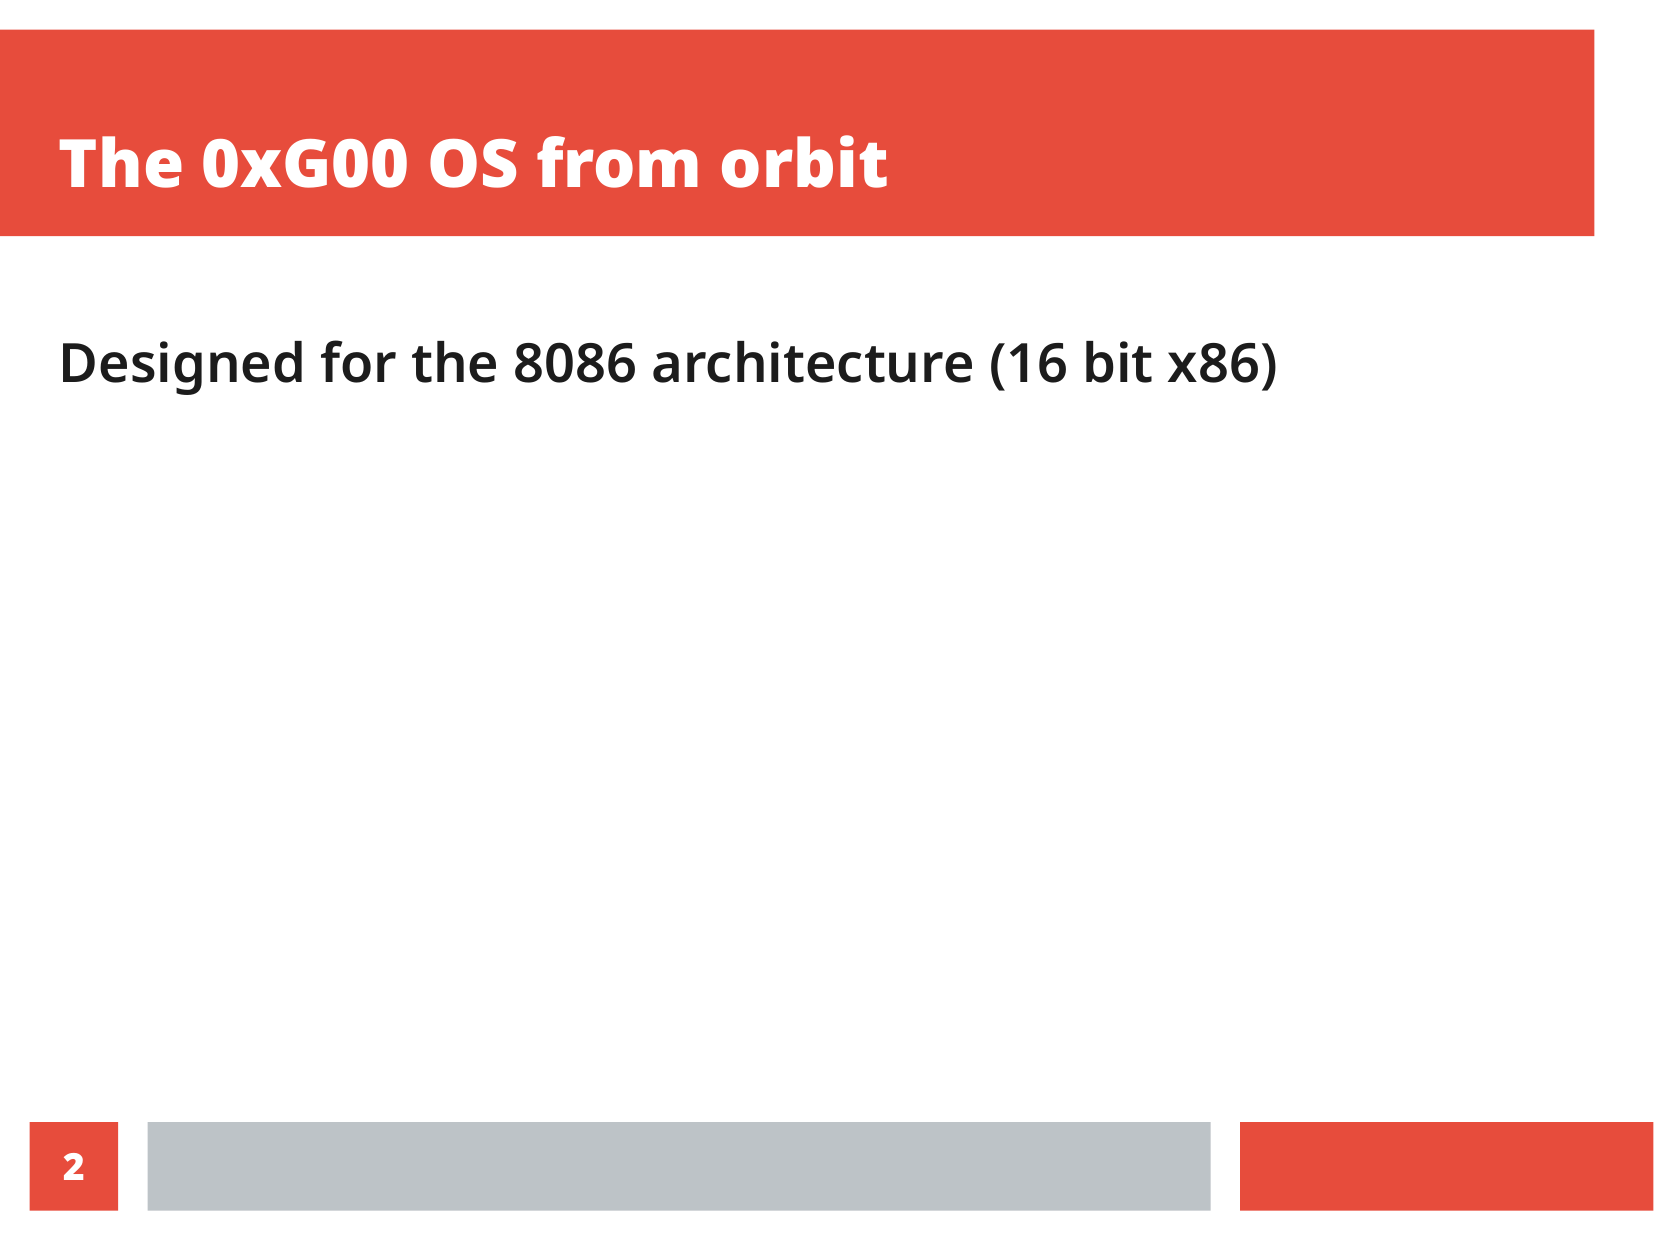

# The 0xG00 OS from orbit
Designed for the 8086 architecture (16 bit x86)
2